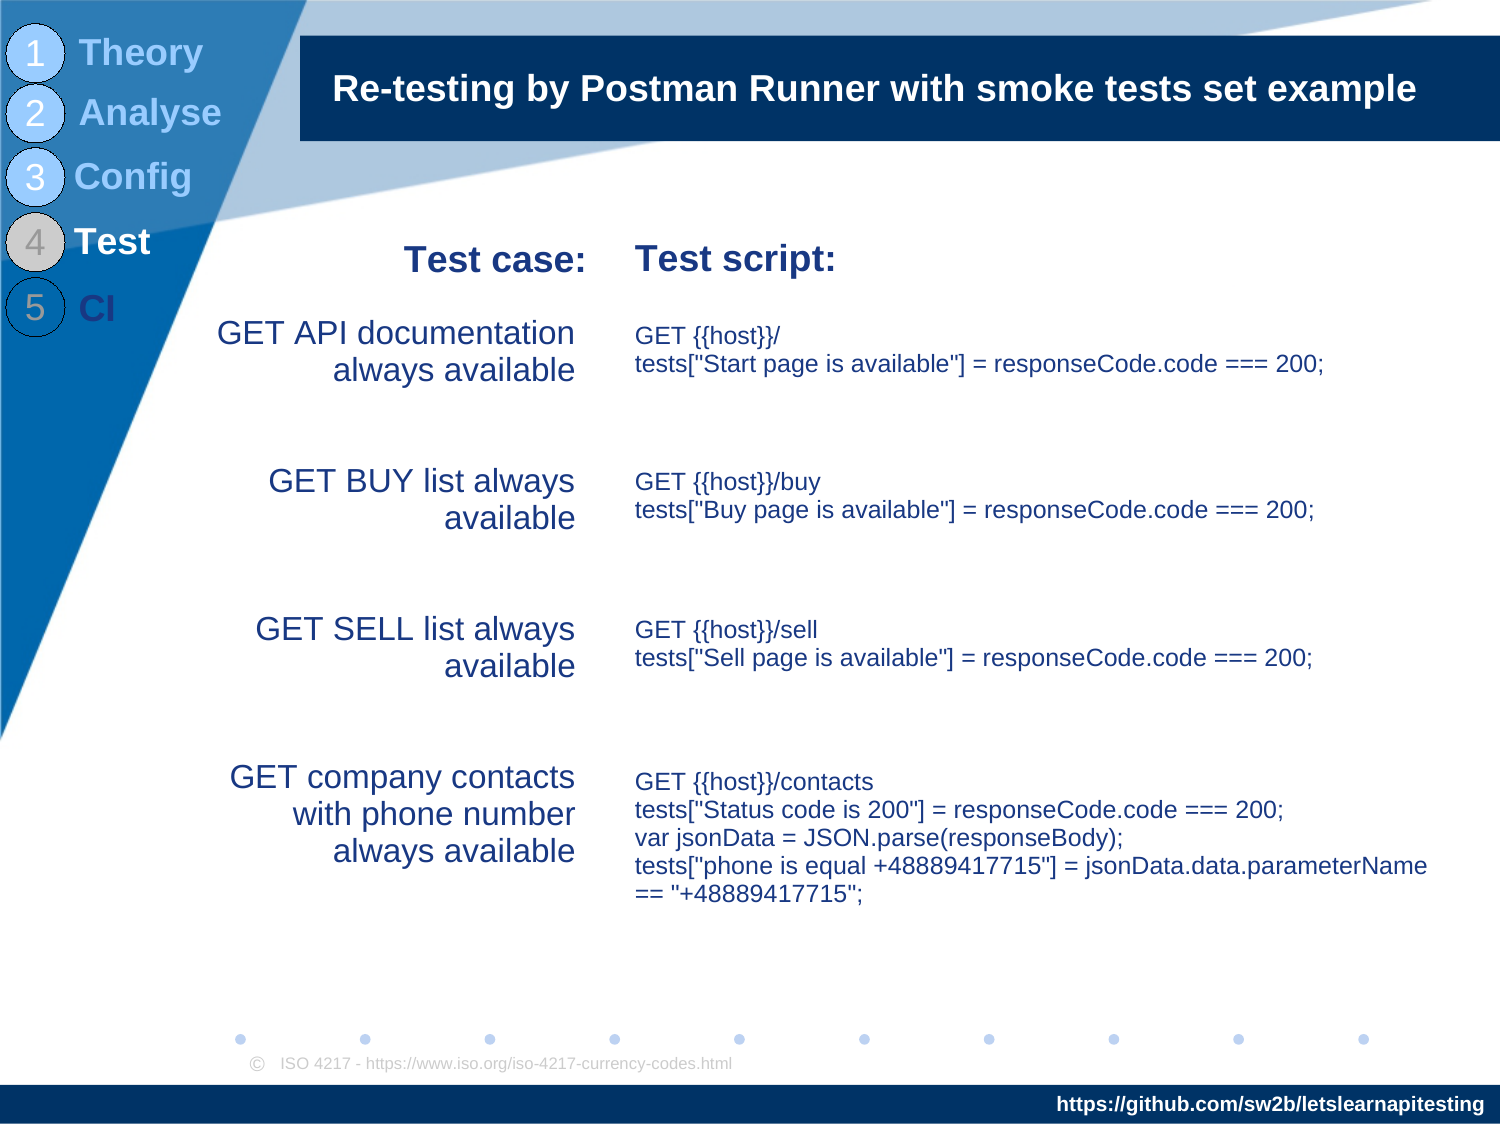

1
Theory
# Re-testing by Postman Runner with smoke tests set example
2
Analyse
3
Config
4
Test
Test script:
Test case:
5
CI
GET API documentation always available
GET BUY list always available
GET SELL list always available
GET company contacts with phone number always available
GET {{host}}/
tests["Start page is available"] = responseCode.code === 200;
GET {{host}}/buy
tests["Buy page is available"] = responseCode.code === 200;
GET {{host}}/sell
tests["Sell page is available"] = responseCode.code === 200;
GET {{host}}/contacts
tests["Status code is 200"] = responseCode.code === 200;
var jsonData = JSON.parse(responseBody);
tests["phone is equal +48889417715"] = jsonData.data.parameterName == "+48889417715";
©
ISO 4217 - https://www.iso.org/iso-4217-currency-codes.html